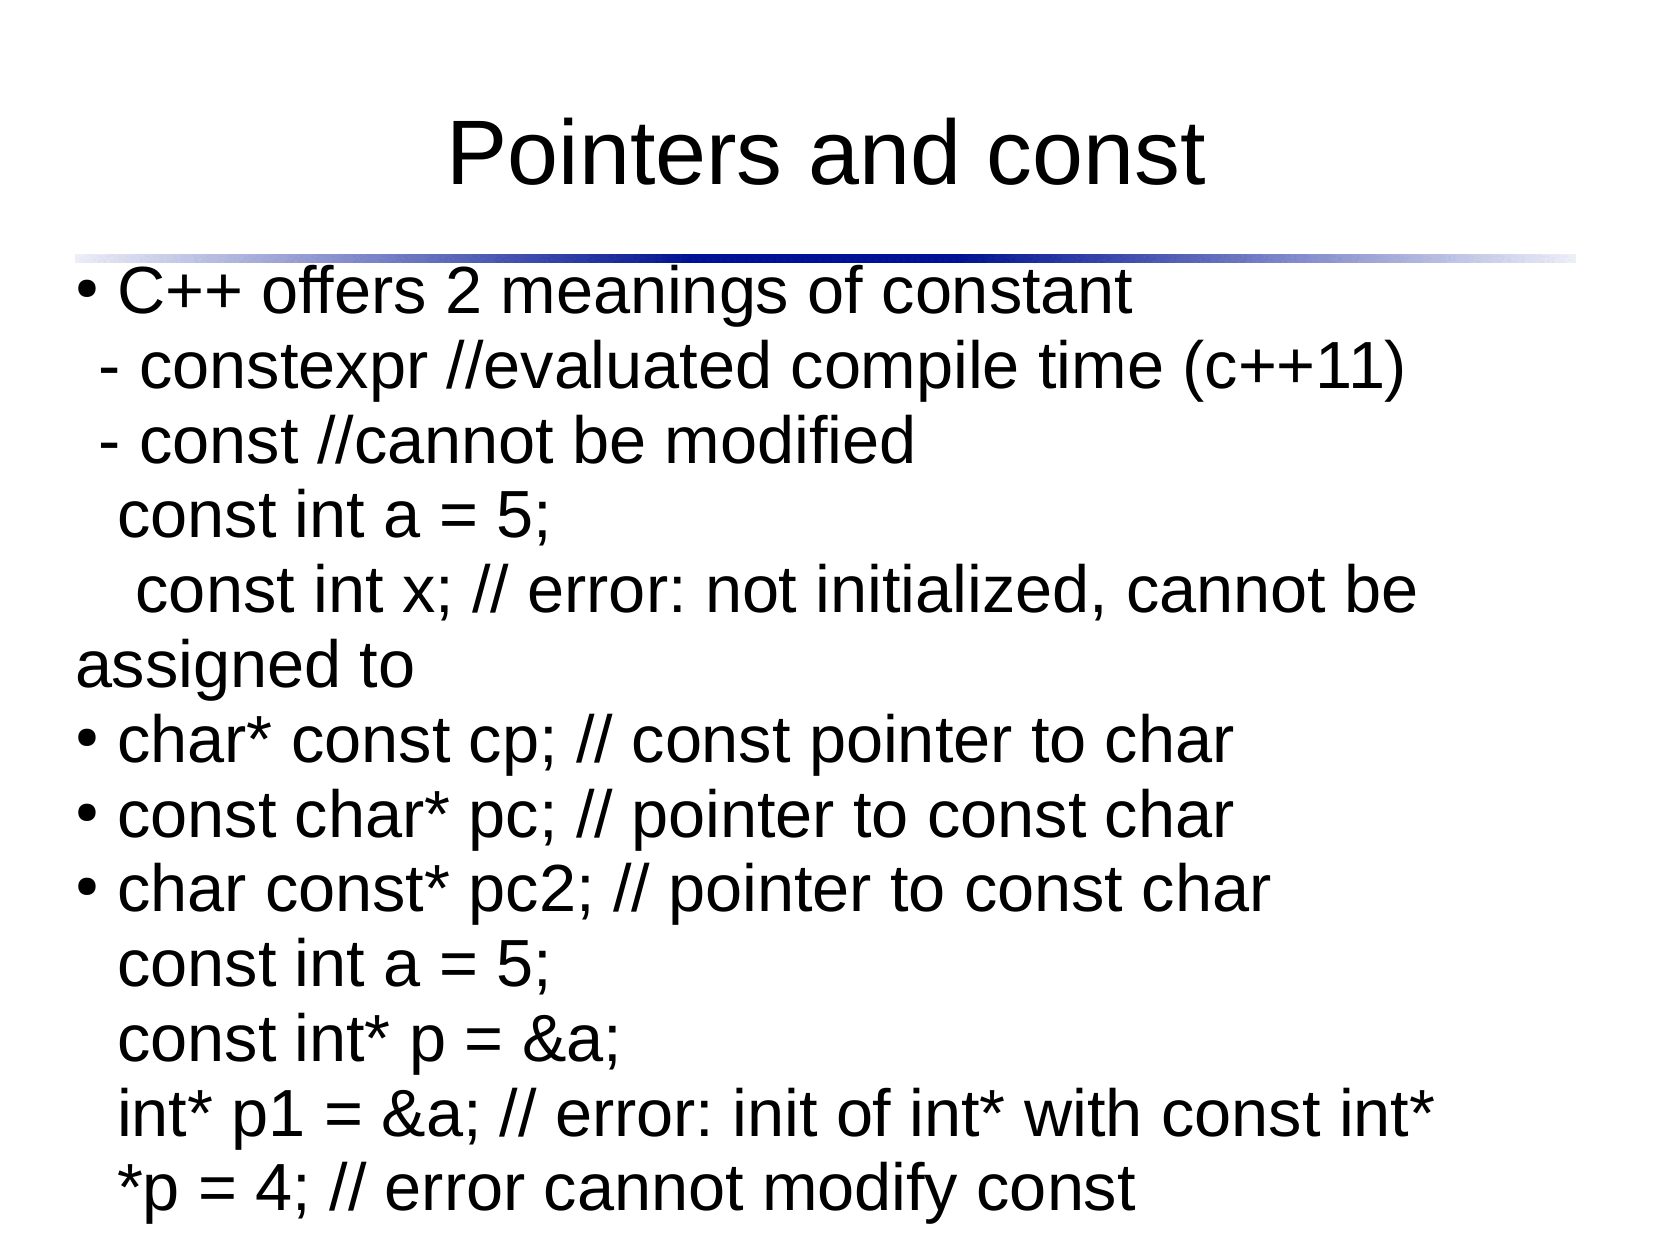

# Pointers and const
 C++ offers 2 meanings of constant
- constexpr //evaluated compile time (c++11)
- const //cannot be modified
 const int a = 5;
 const int x; // error: not initialized, cannot be assigned to
 char* const cp; // const pointer to char
 const char* pc; // pointer to const char
 char const* pc2; // pointer to const char
 const int a = 5;
 const int* p = &a;
 int* p1 = &a; // error: init of int* with const int*
 *p = 4; // error cannot modify const